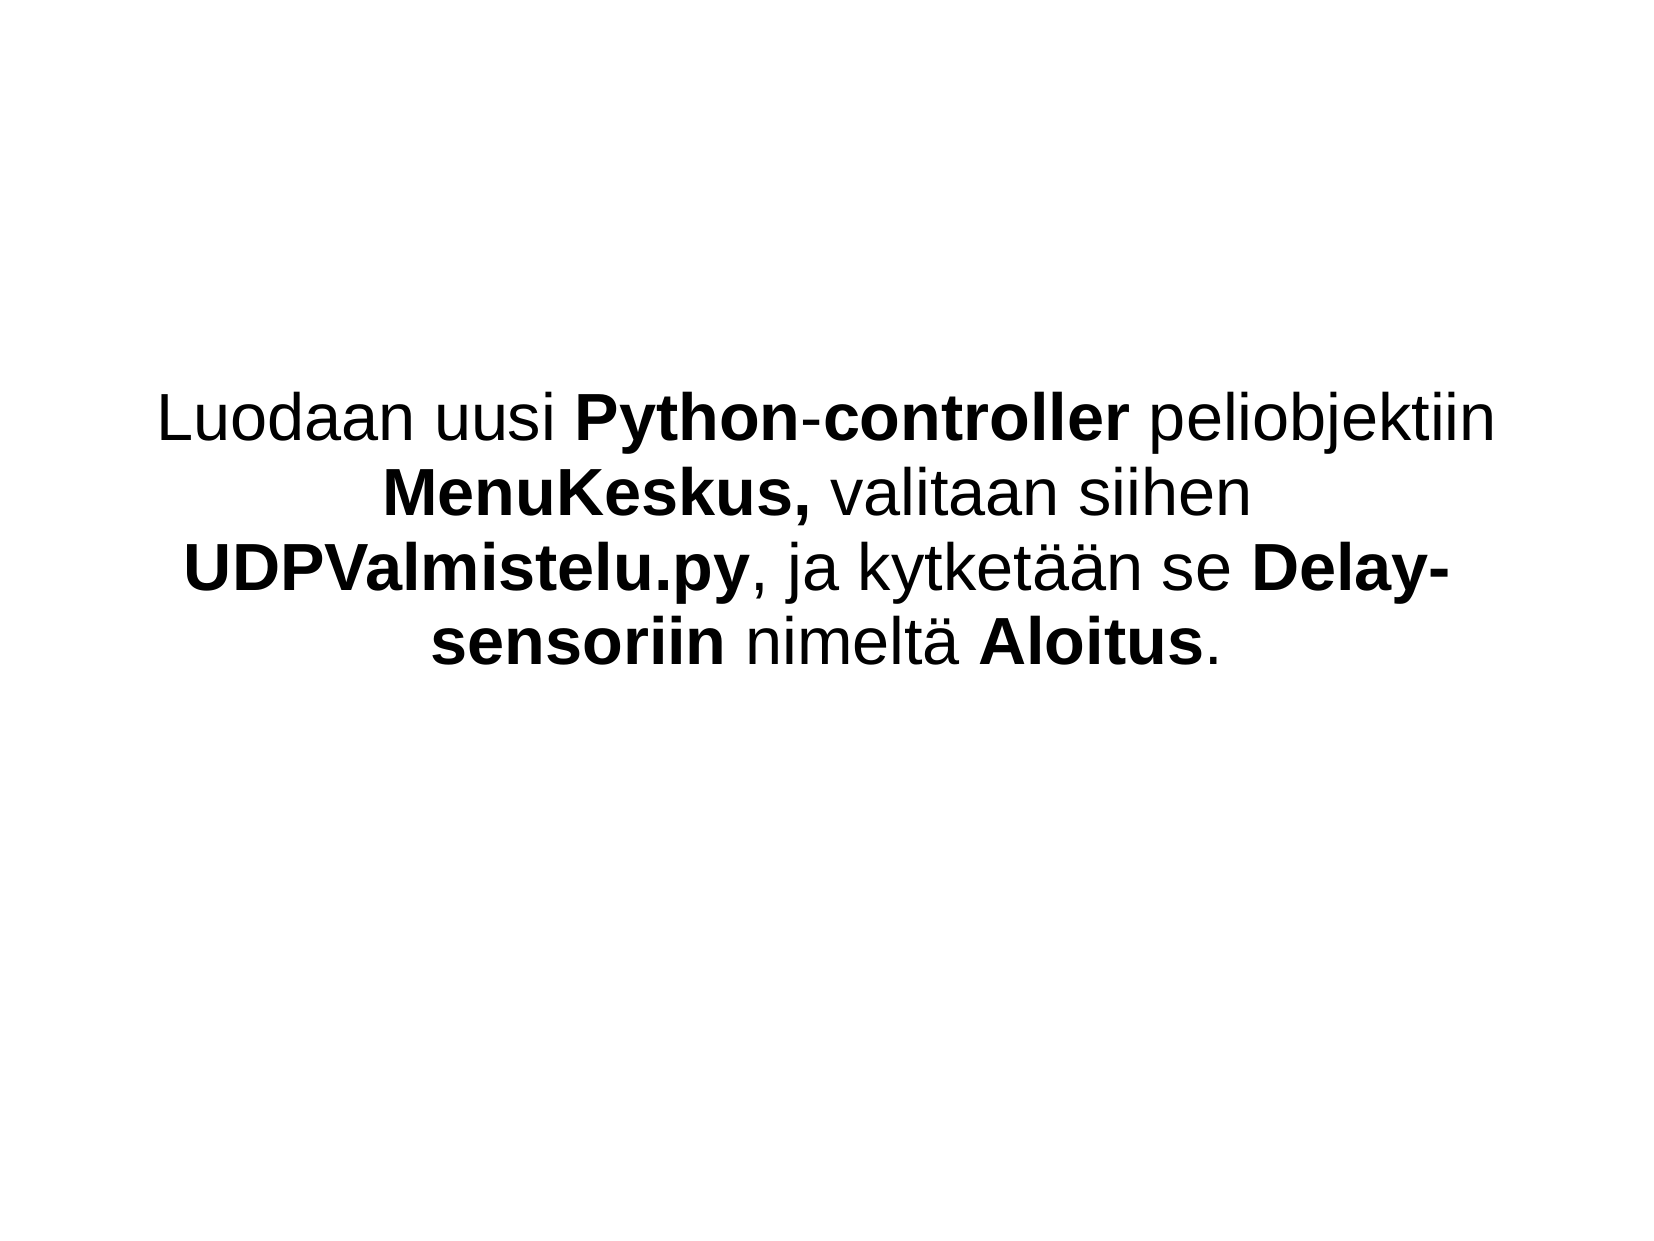

# Luodaan uusi Python-controller peliobjektiin MenuKeskus, valitaan siihen
UDPValmistelu.py, ja kytketään se Delay-
sensoriin nimeltä Aloitus.